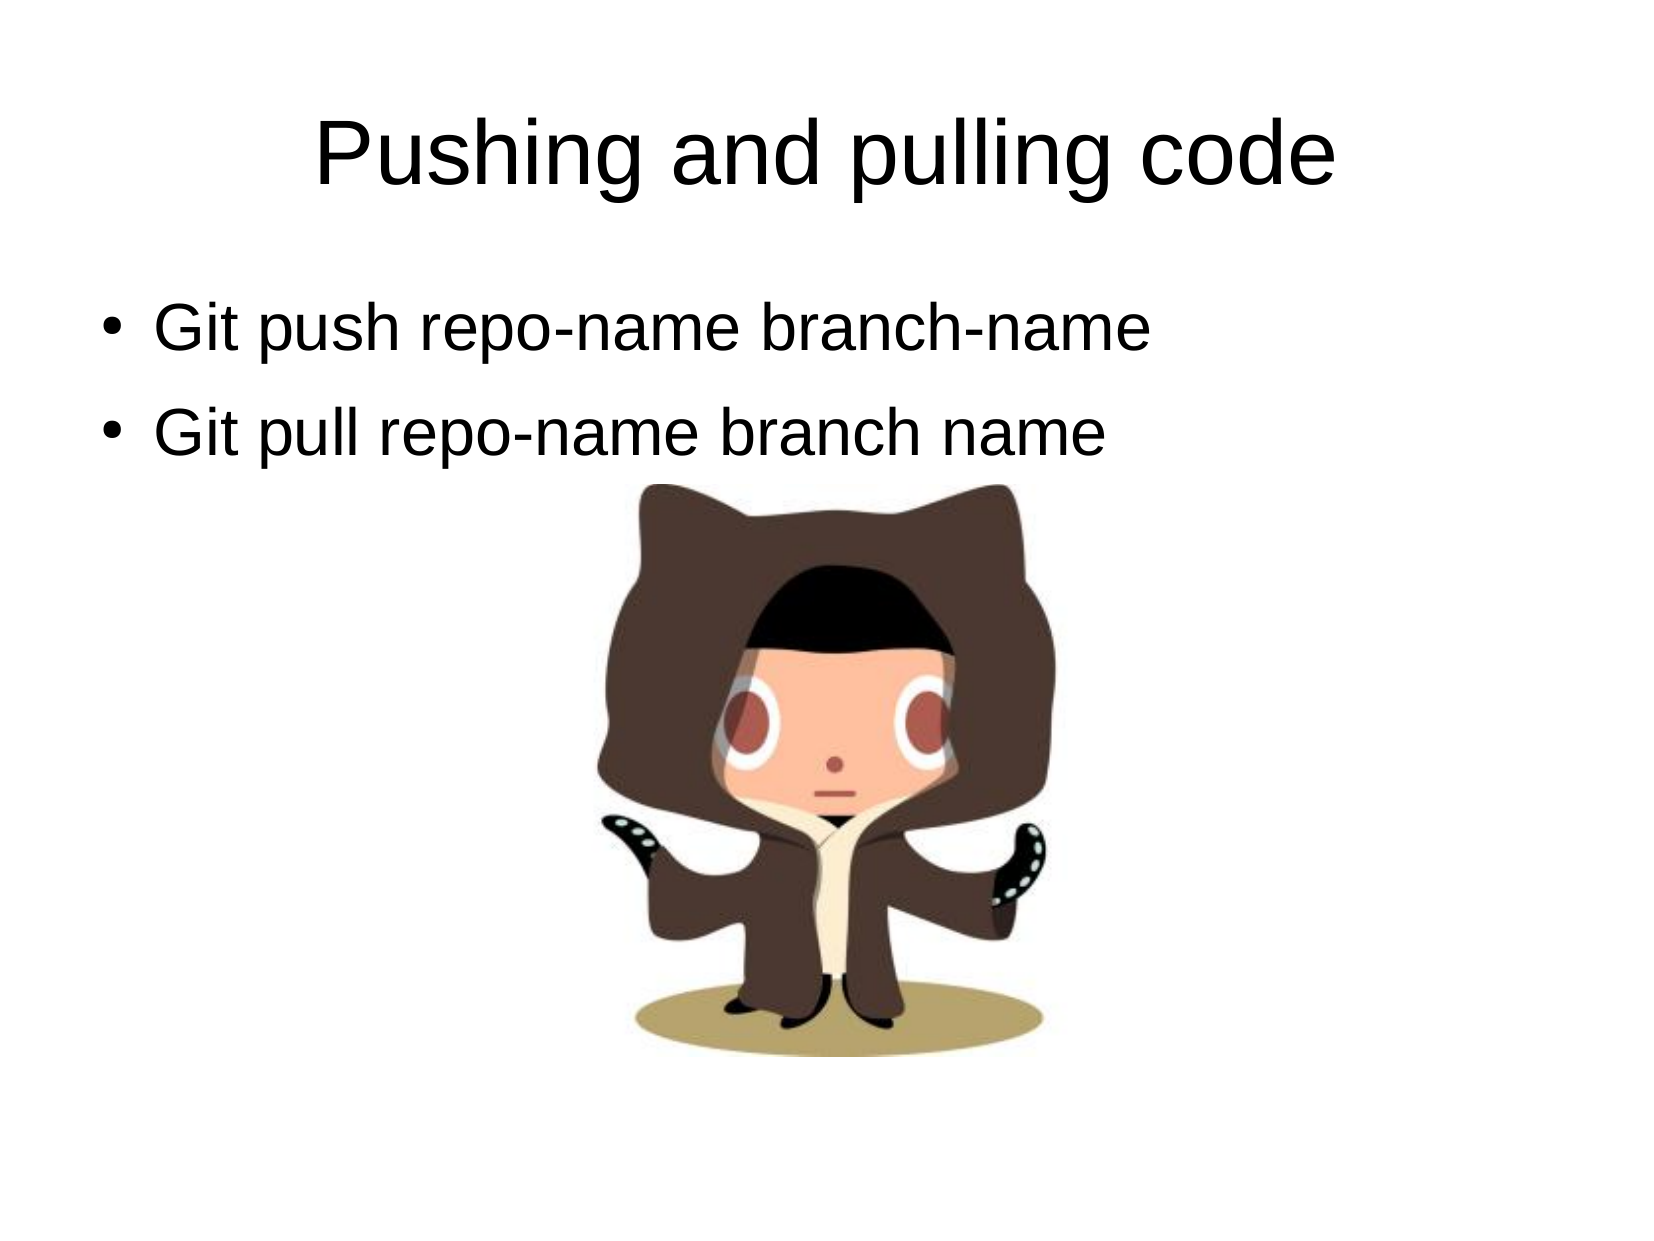

# Pushing and pulling code
Git push repo-name branch-name
Git pull repo-name branch name